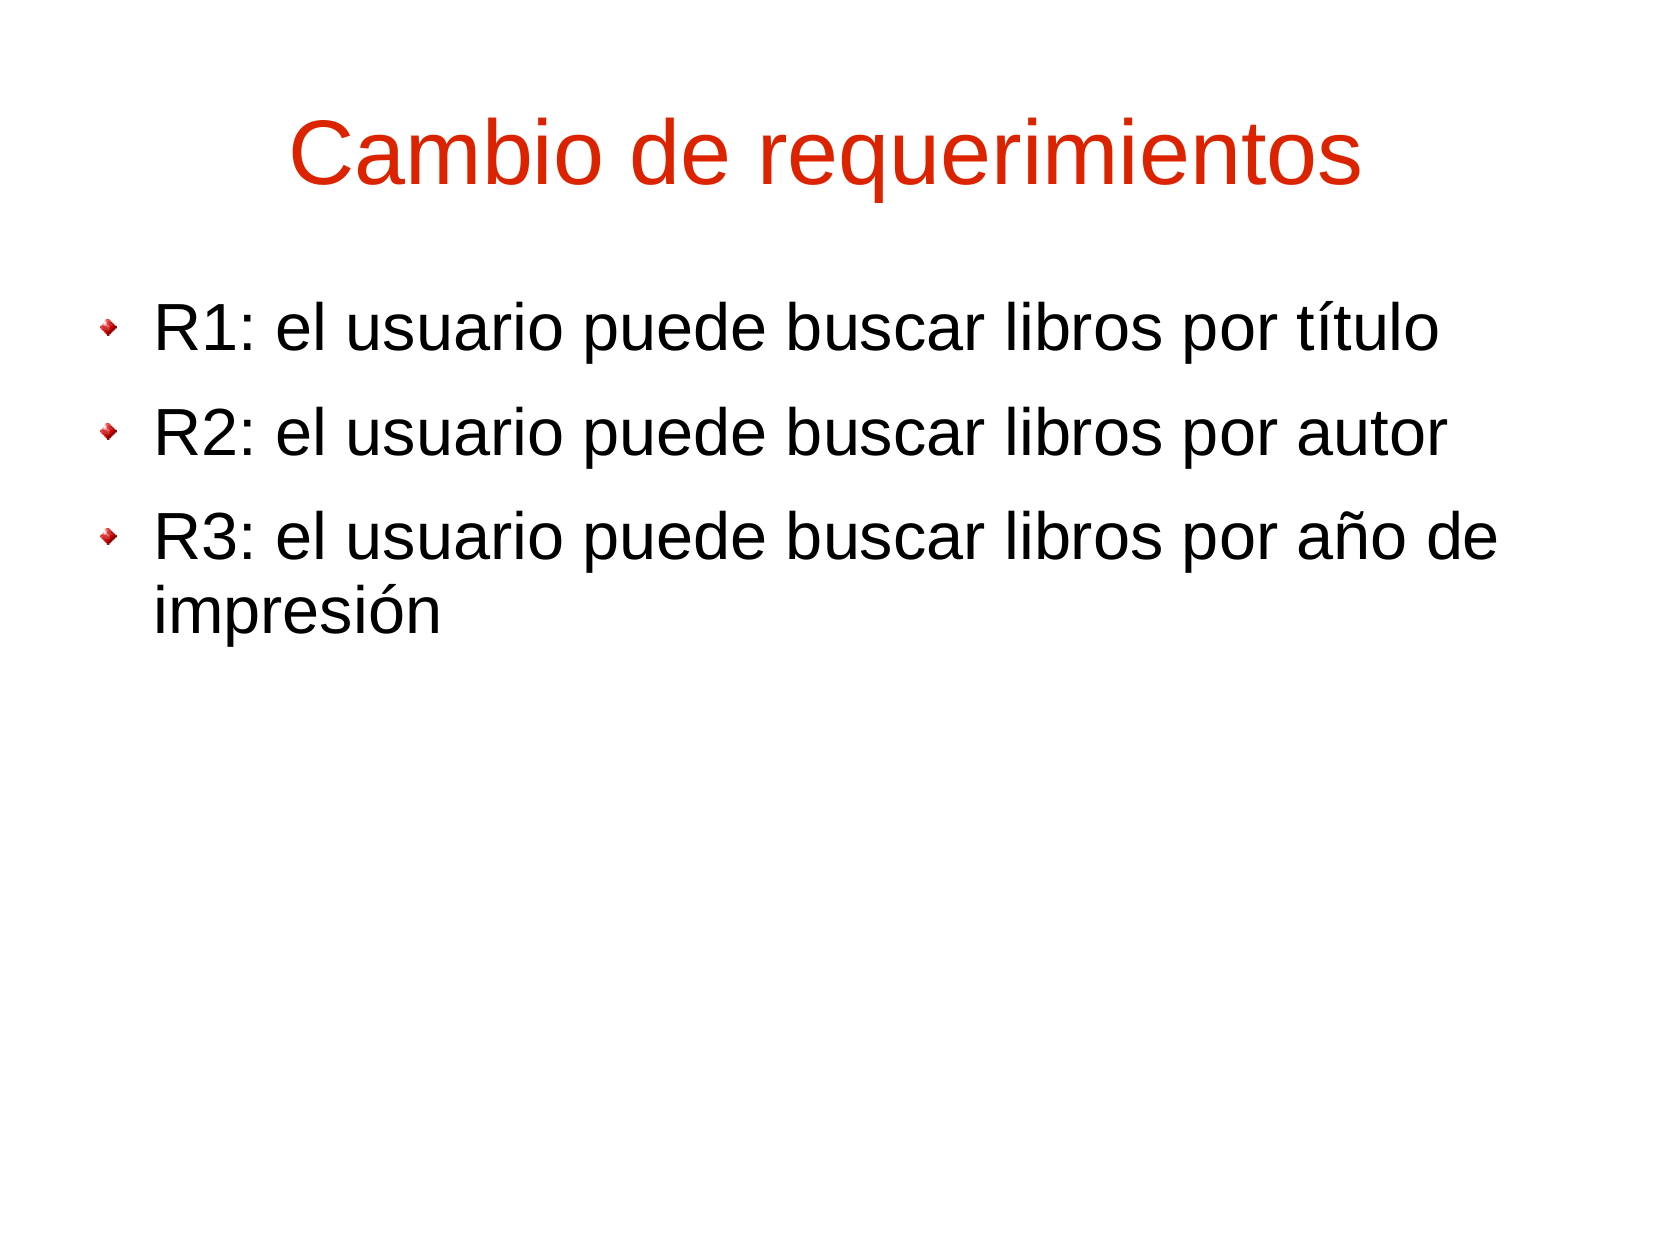

# Cambio de requerimientos
R1: el usuario puede buscar libros por título
R2: el usuario puede buscar libros por autor
R3: el usuario puede buscar libros por año de impresión